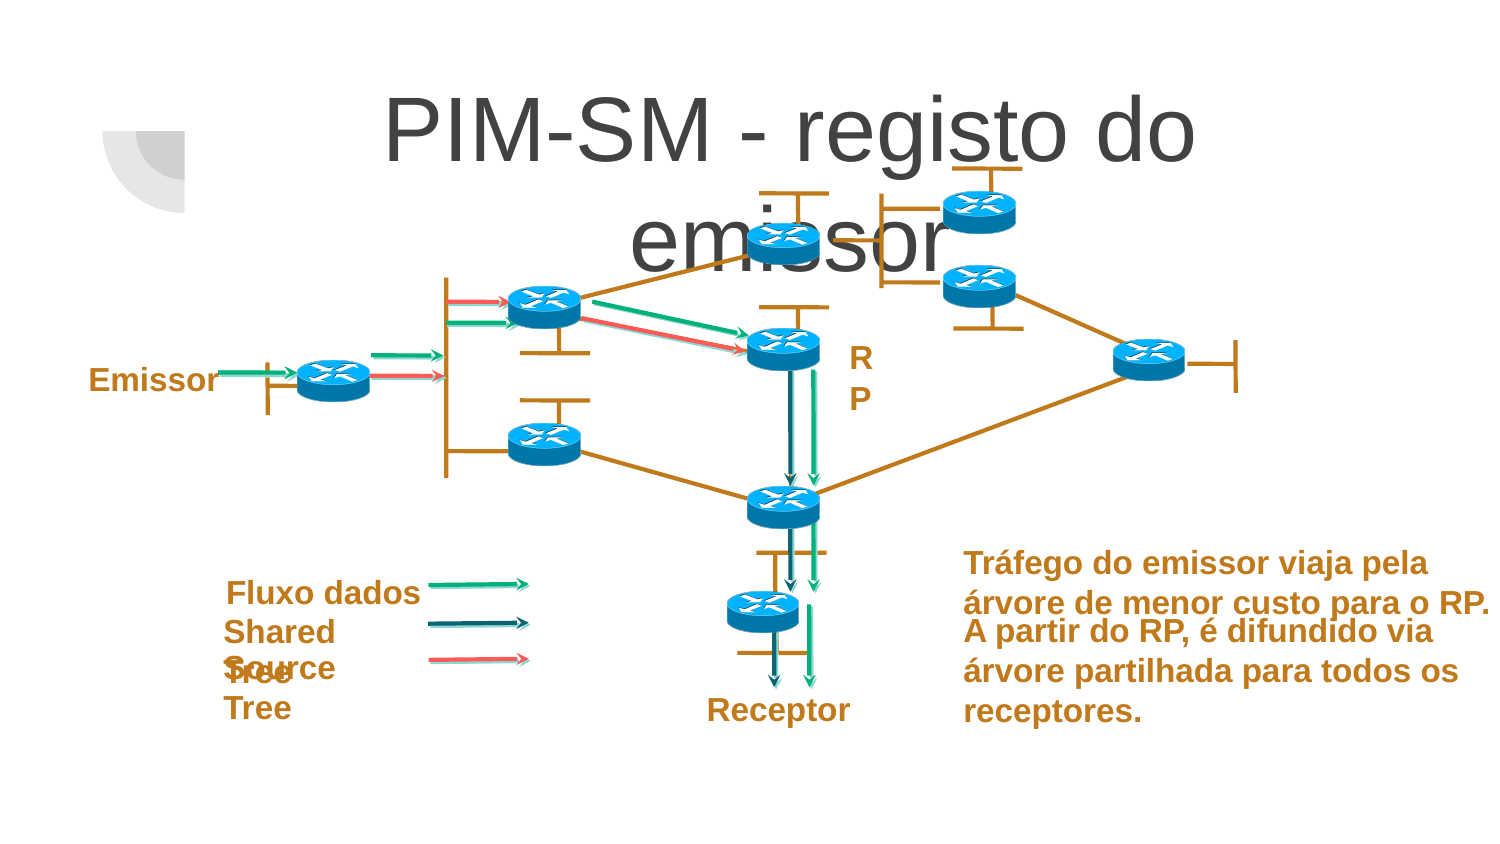

# PIM-SM - registo do emissor
RP
Emissor
Tráfego do emissor viaja pela
árvore de menor custo para o RP.
Fluxo dados
A partir do RP, é difundido via
árvore partilhada para todos os
receptores.
Shared Tree
Source Tree
Receptor